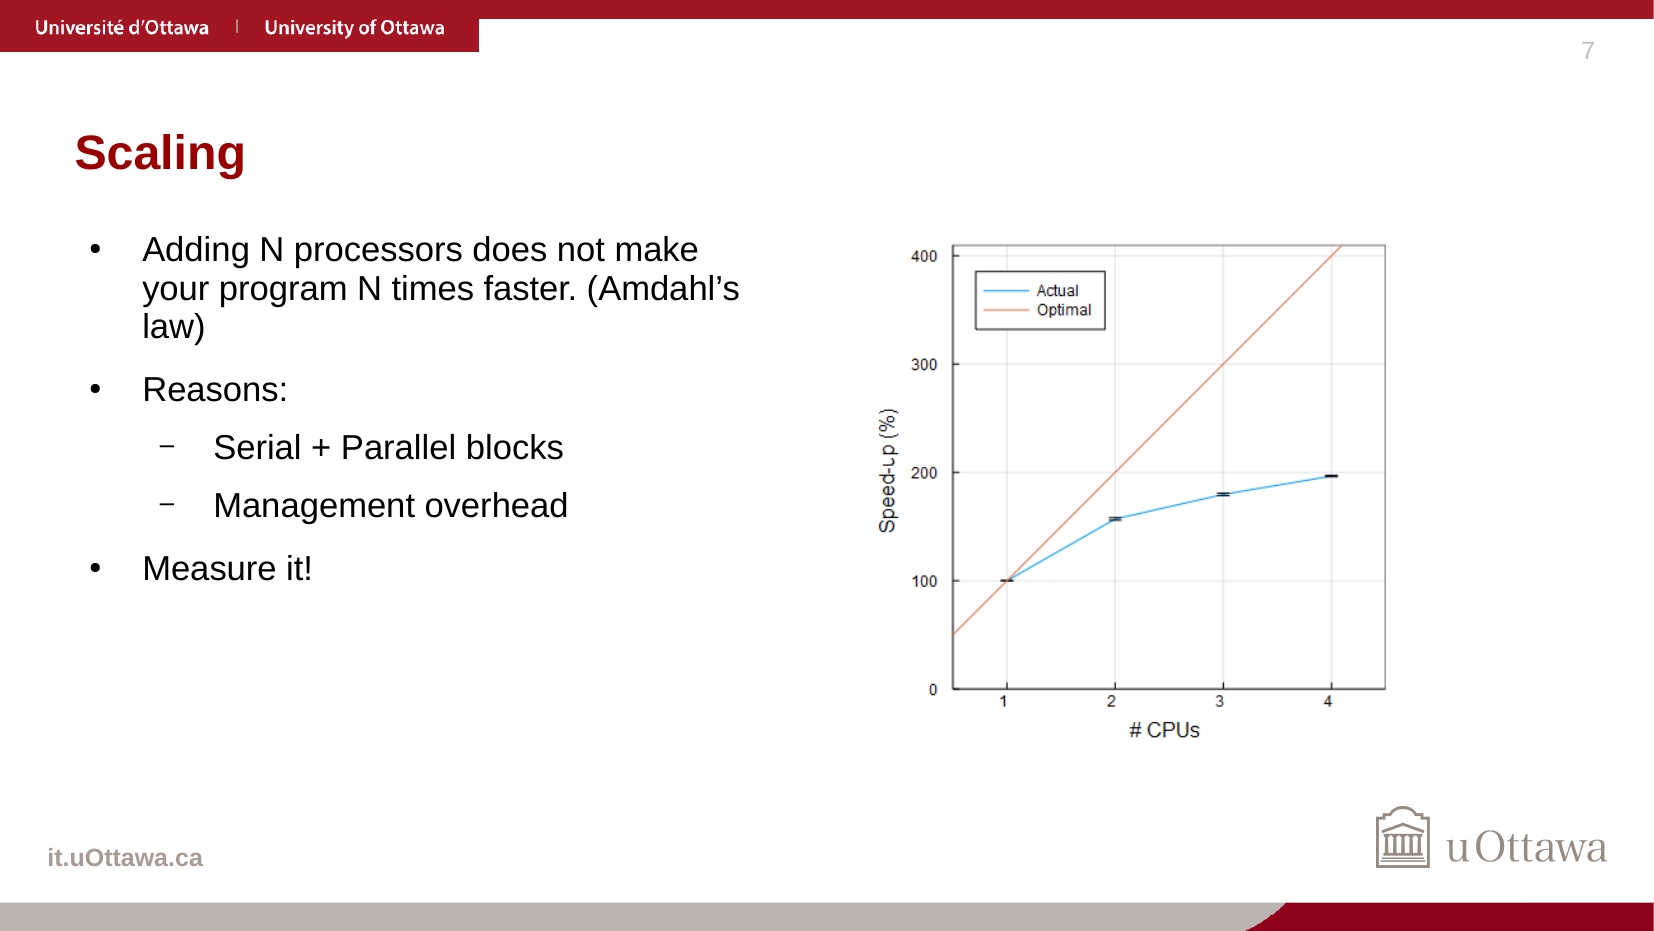

# Scaling
Adding N processors does not make your program N times faster. (Amdahl’s law)
Reasons:
Serial + Parallel blocks
Management overhead
Measure it!